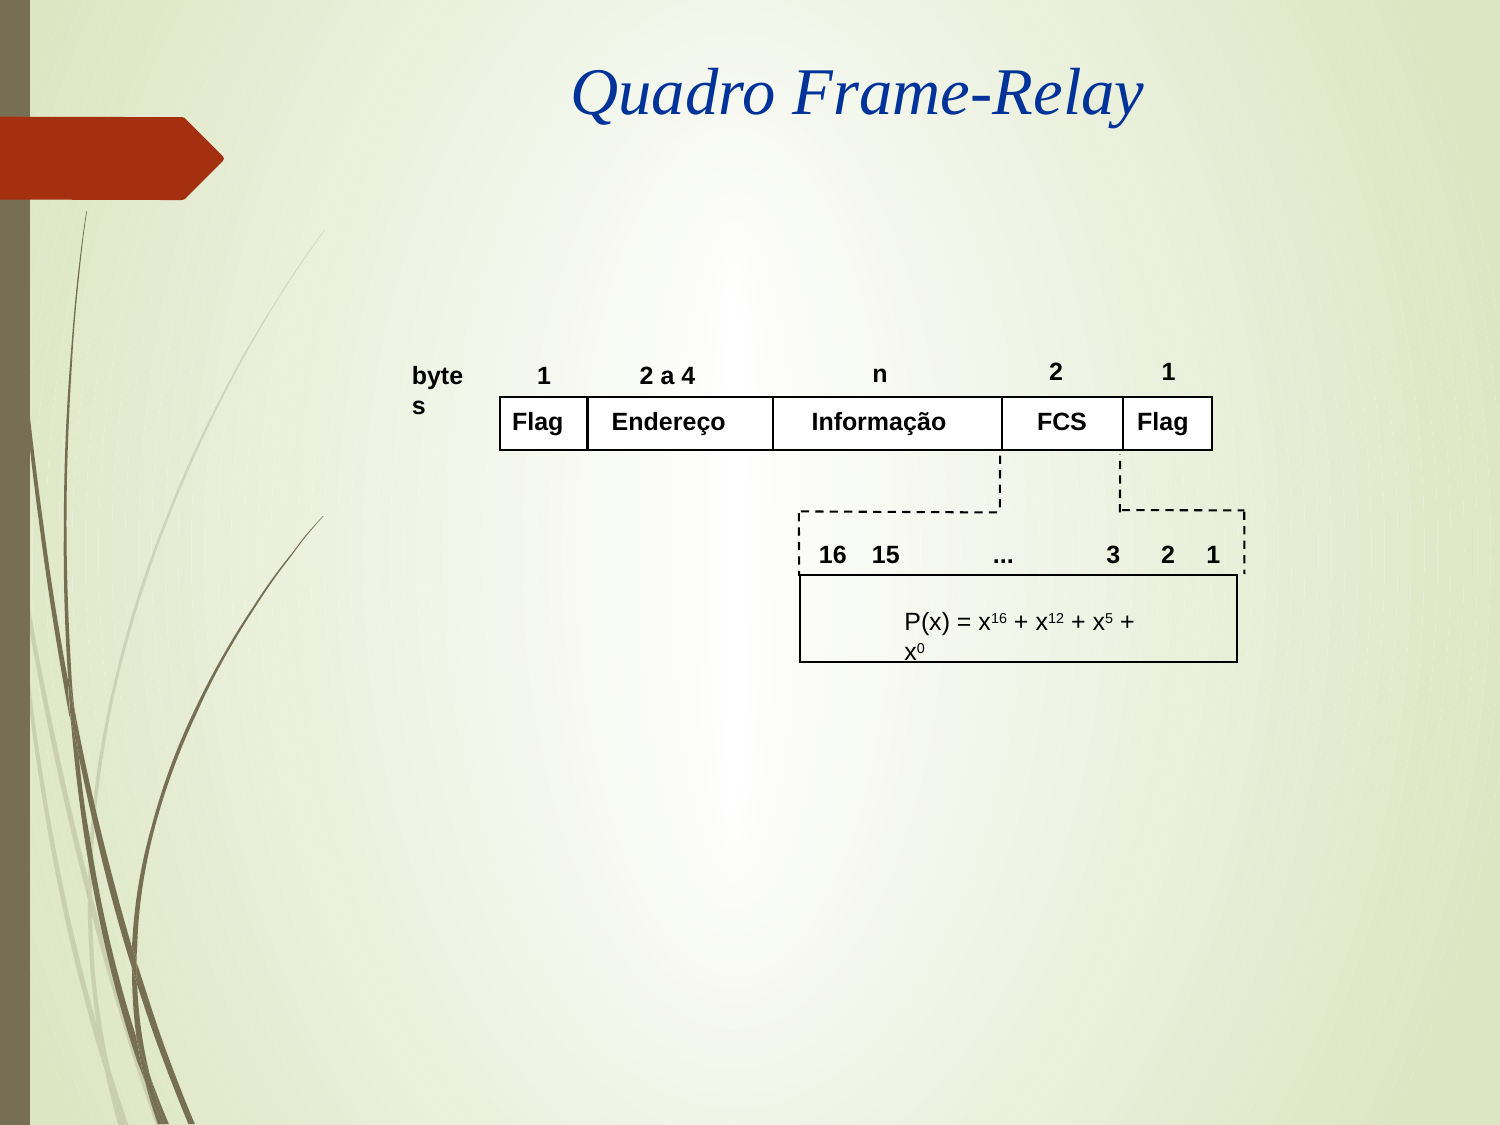

Quadro Frame-Relay
2
1
n
bytes
1
2 a 4
Flag
Endereço
Informação
FCS
Flag
16
15
...
3
2
1
P(x) = x16 + x12 + x5 + x0